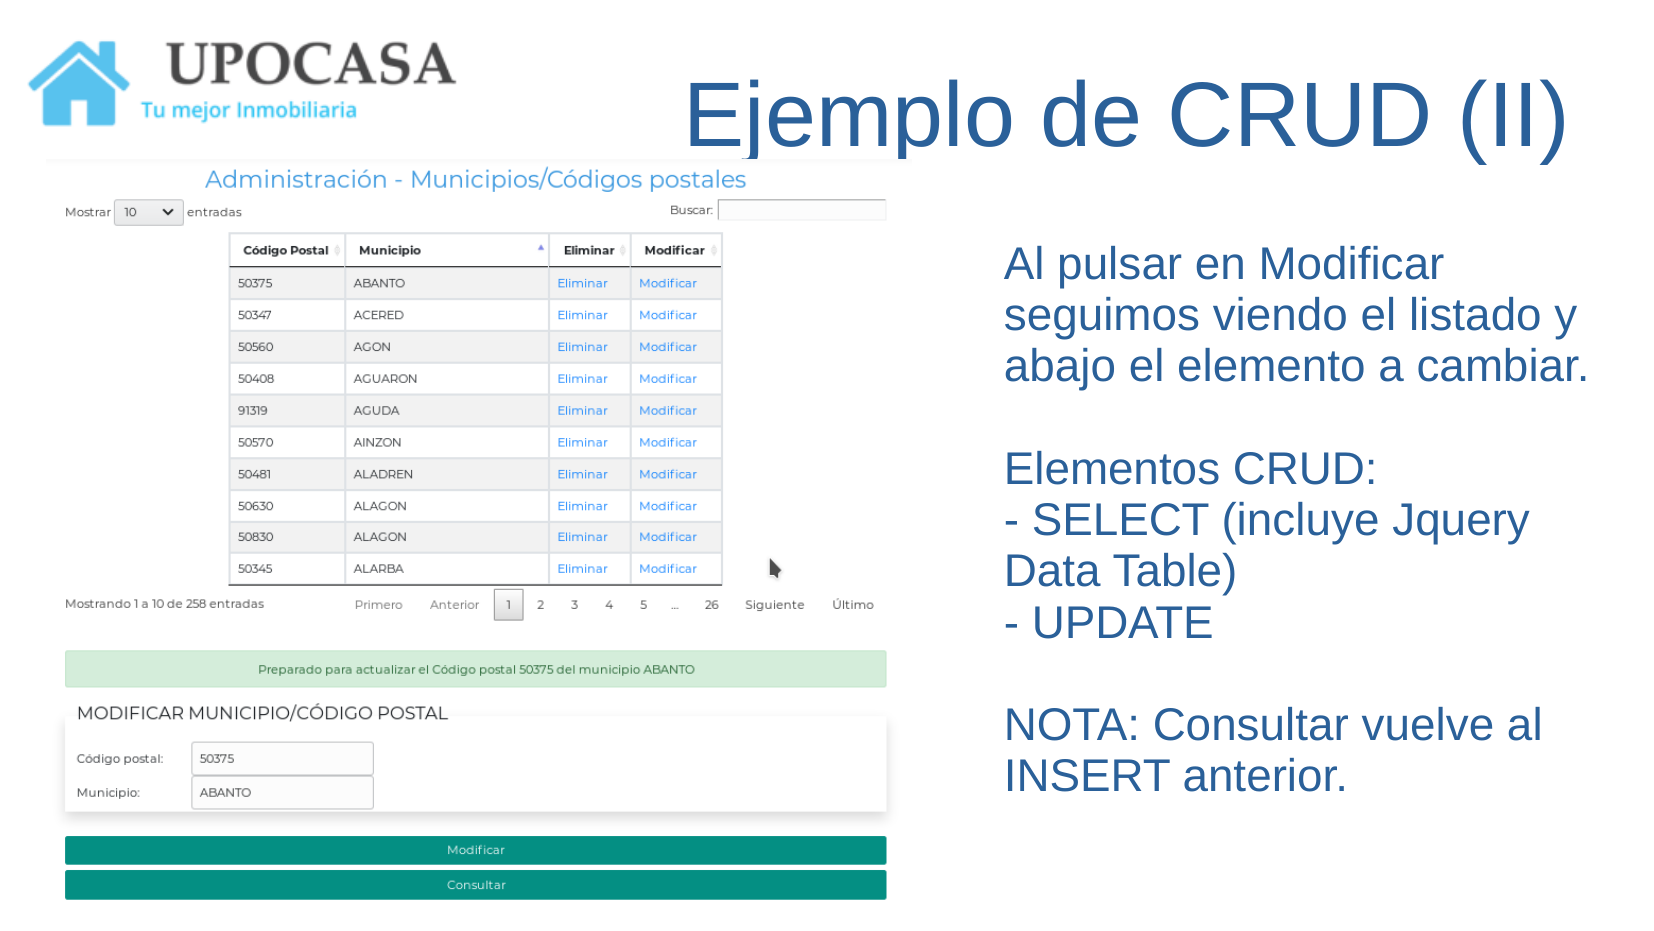

# Ejemplo de CRUD (II)
Al pulsar en Modificar seguimos viendo el listado y abajo el elemento a cambiar.
Elementos CRUD:
- SELECT (incluye Jquery Data Table)
- UPDATE
NOTA: Consultar vuelve al INSERT anterior.